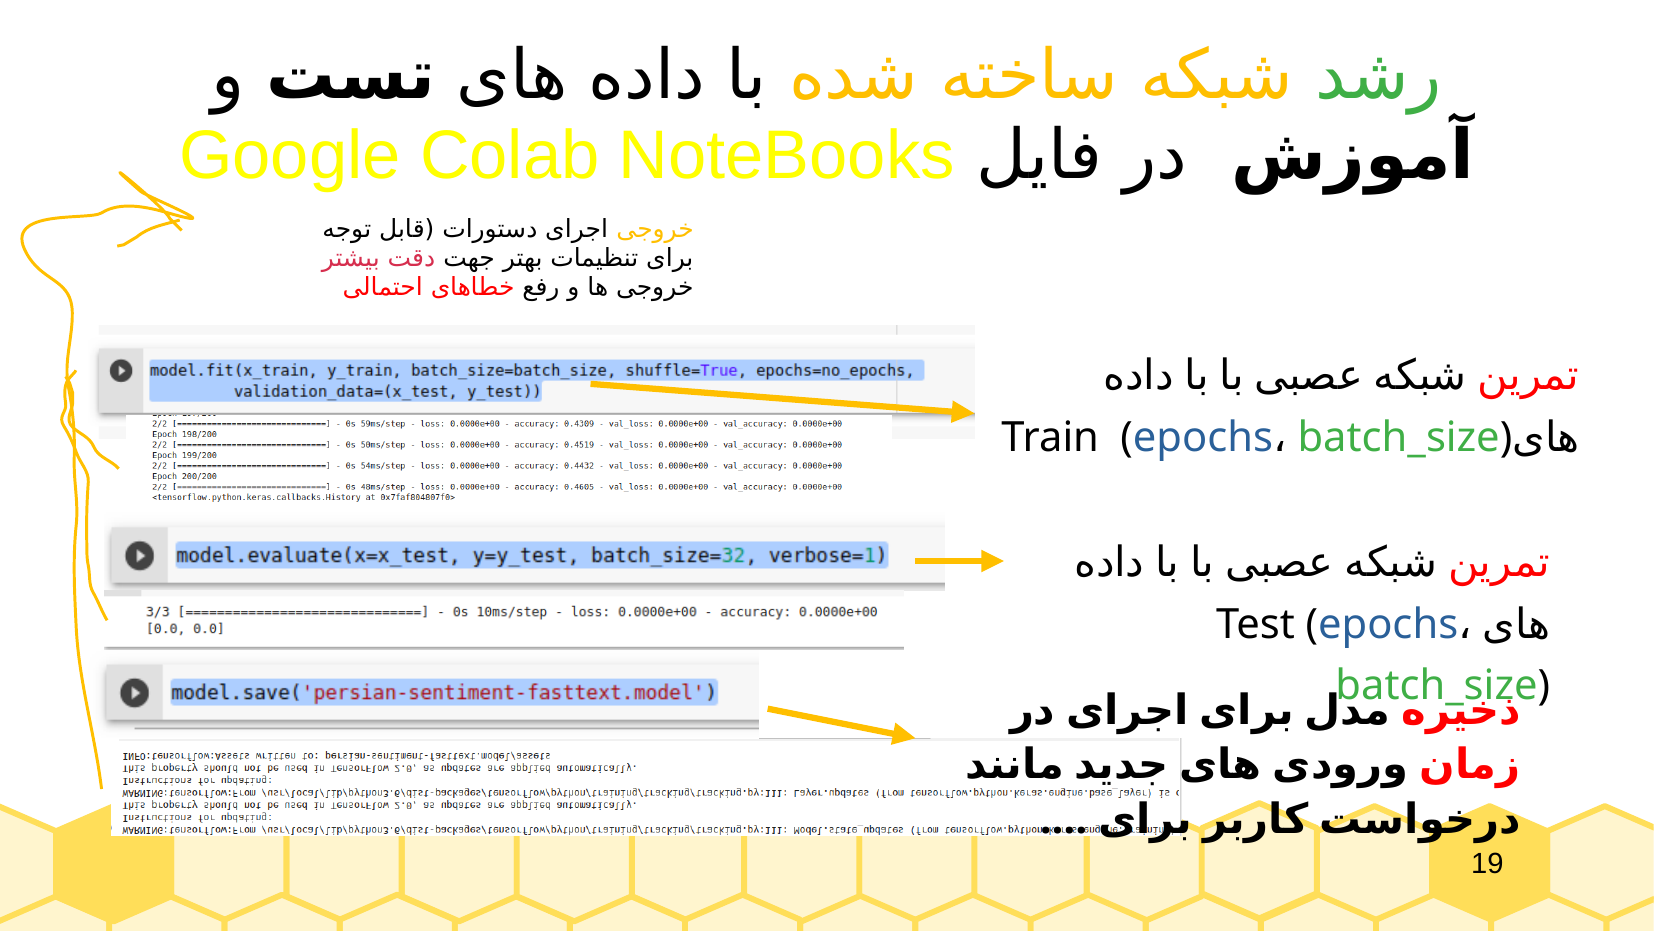

# رشد شبکه ساخته شده با داده های تست و آموزش در فایل Google Colab NoteBooks
خروجی اجرای دستورات (قابل توجه برای تنظیمات بهتر جهت دقت بیشتر خروجی ها و رفع خطاهای احتمالی
تمرین شبکه عصبی با با داده هایTrain (epochs، batch_size)
تمرین شبکه عصبی با با داده های Test (epochs، batch_size)
ذخیره مدل برای اجرای در زمان ورودی های جدید مانند درخواست کاربر برای ….